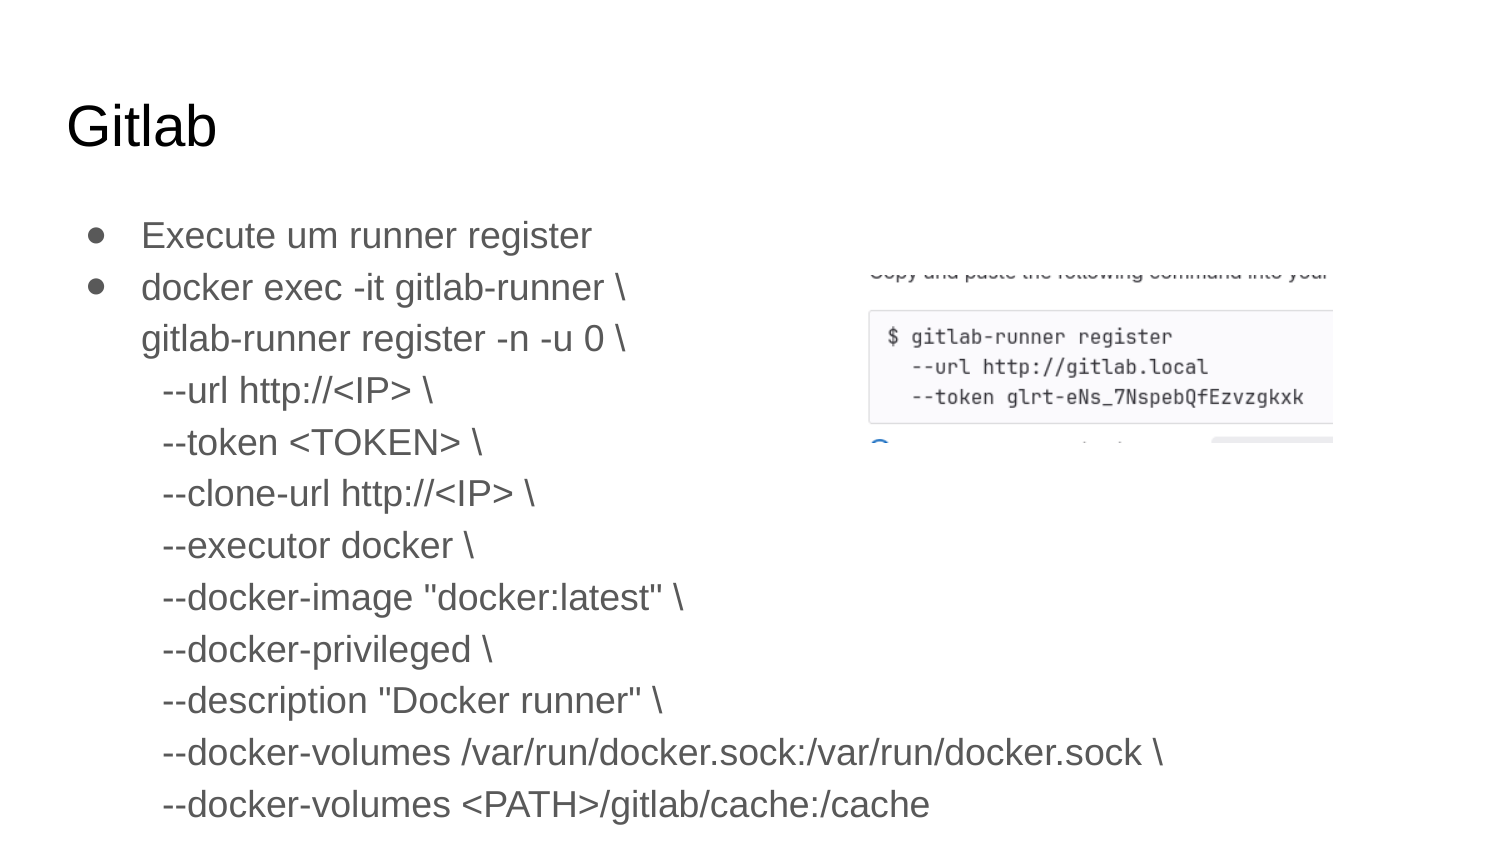

# Gitlab
Execute um runner register
docker exec -it gitlab-runner \
gitlab-runner register -n -u 0 \
 --url http://<IP> \
 --token <TOKEN> \
 --clone-url http://<IP> \
 --executor docker \
 --docker-image "docker:latest" \
 --docker-privileged \
 --description "Docker runner" \
 --docker-volumes /var/run/docker.sock:/var/run/docker.sock \
 --docker-volumes <PATH>/gitlab/cache:/cache